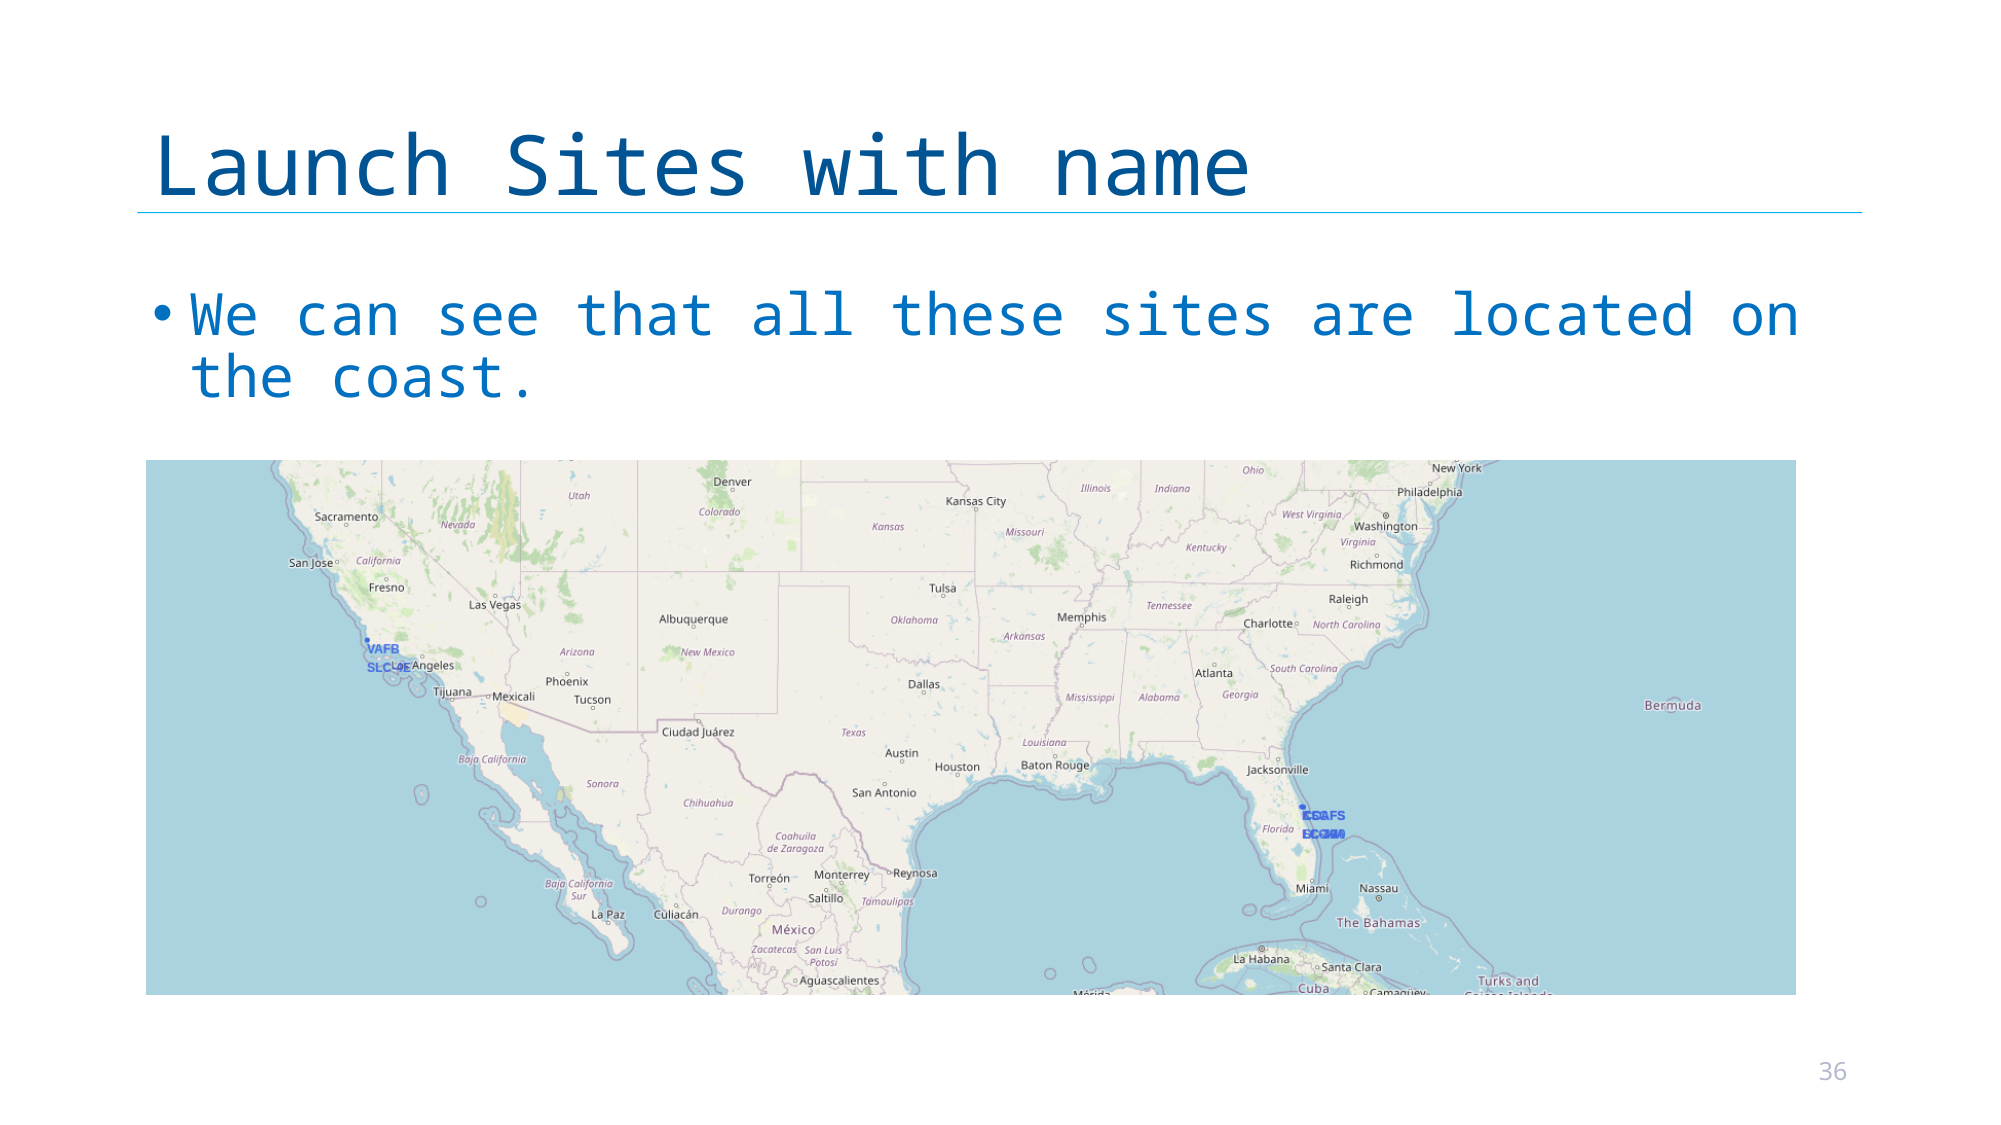

# Launch Sites with name
We can see that all these sites are located on the coast.